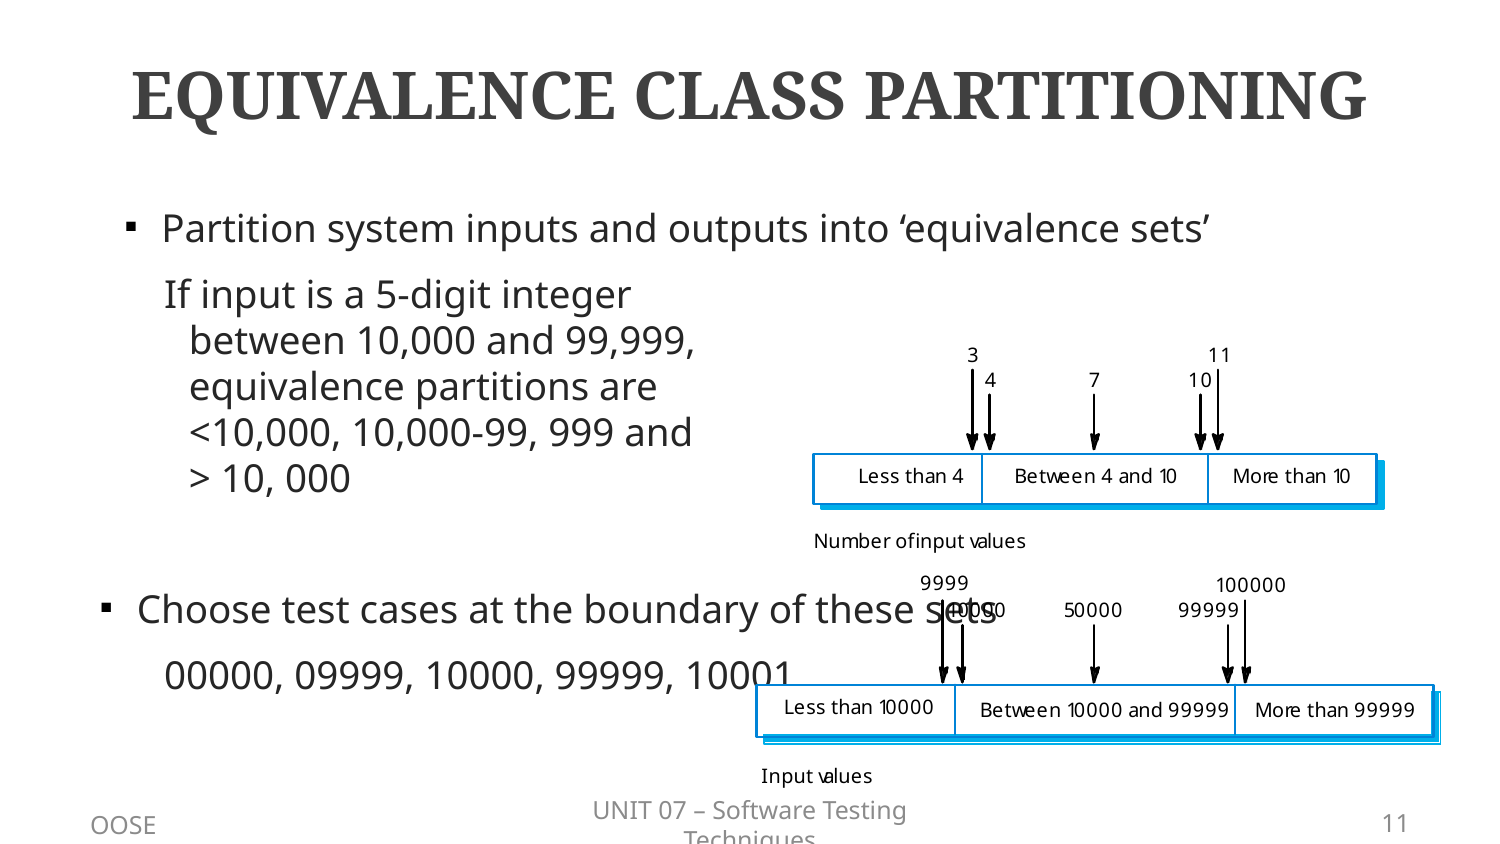

# Equivalence class partitioning
Partition system inputs and outputs into ‘equivalence sets’
If input is a 5-digit integer
between 10,000 and 99,999,
equivalence partitions are
<10,000, 10,000-99, 999 and
> 10, 000
Choose test cases at the boundary of these sets
00000, 09999, 10000, 99999, 10001
OOSE
UNIT 07 - Software Testing Techniques
11